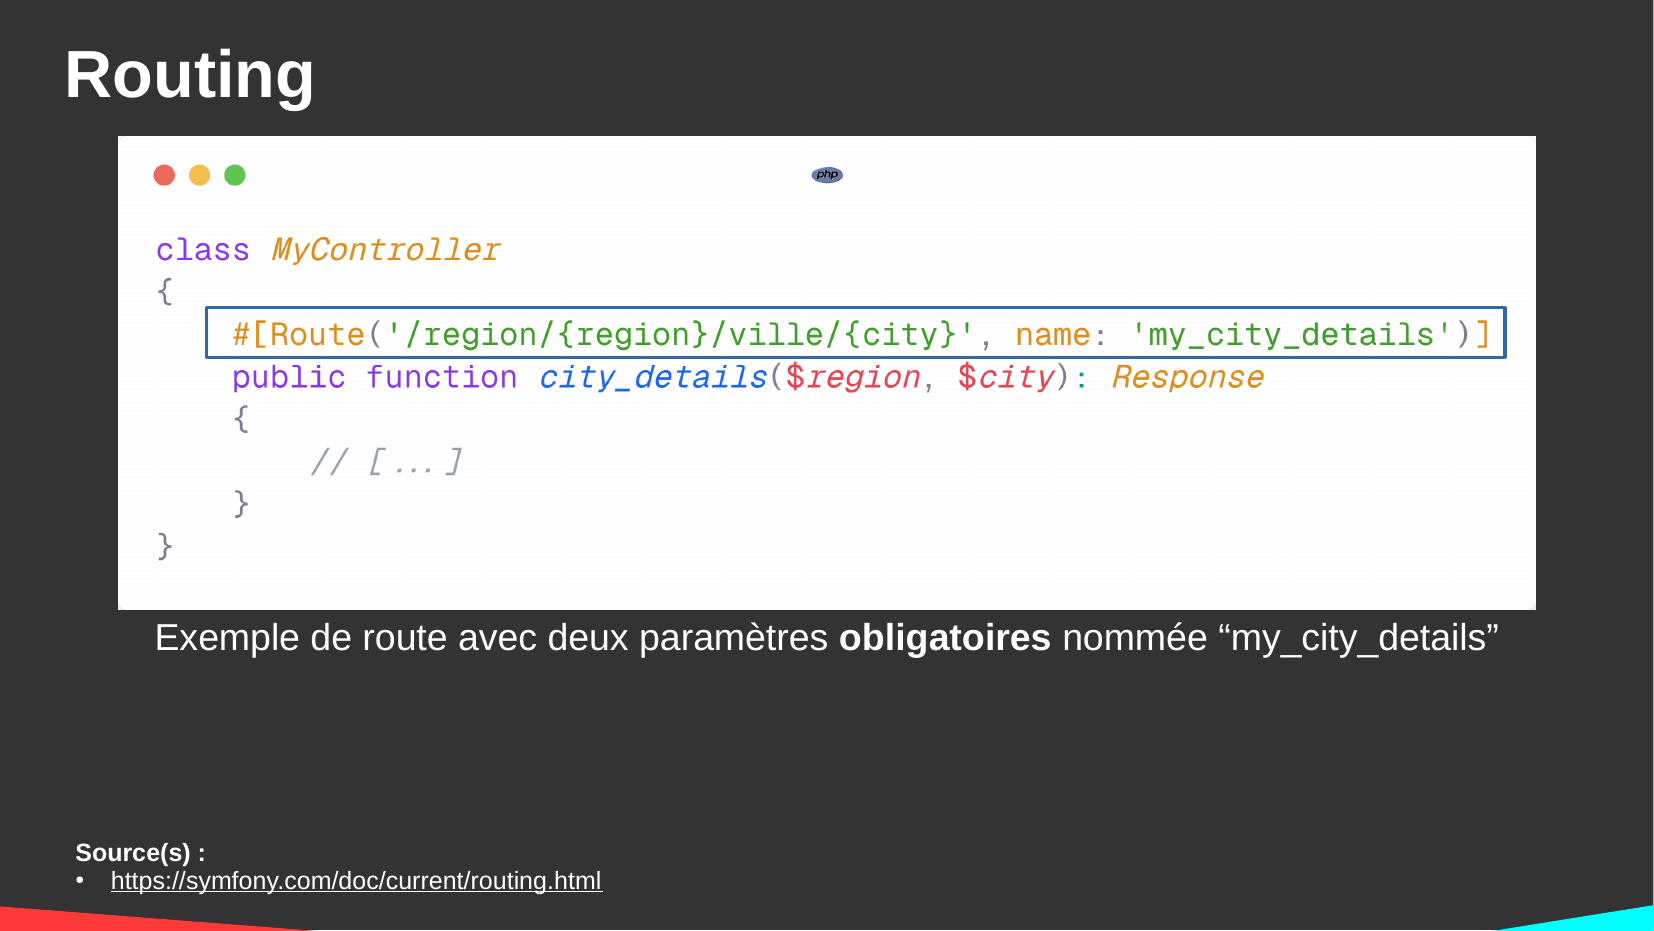

# Routing
Exemple de route avec deux paramètres obligatoires nommée “my_city_details”
Source(s) :
https://symfony.com/doc/current/routing.html